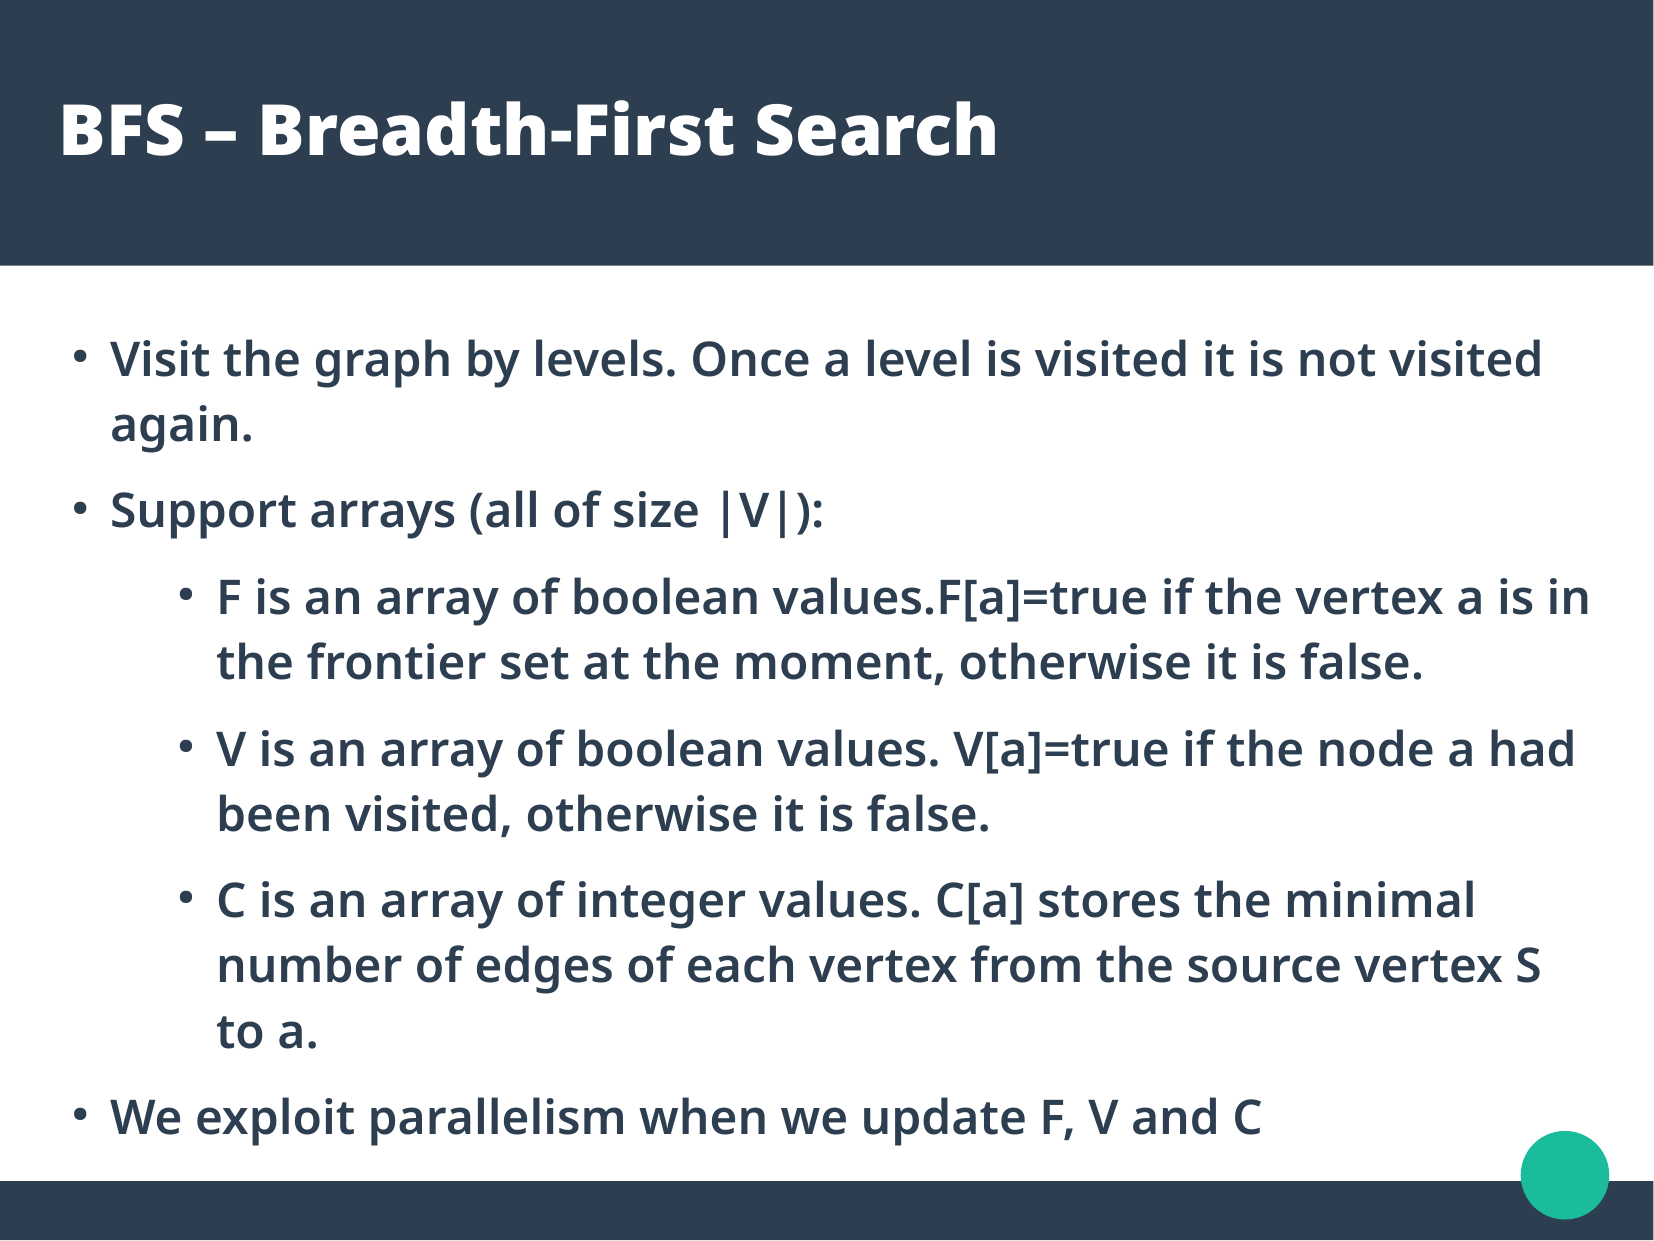

# BFS – Breadth-First Search
Visit the graph by levels. Once a level is visited it is not visited again.
Support arrays (all of size |V|):
F is an array of boolean values.F[a]=true if the vertex a is in the frontier set at the moment, otherwise it is false.
V is an array of boolean values. V[a]=true if the node a had been visited, otherwise it is false.
C is an array of integer values. C[a] stores the minimal number of edges of each vertex from the source vertex S to a.
We exploit parallelism when we update F, V and C